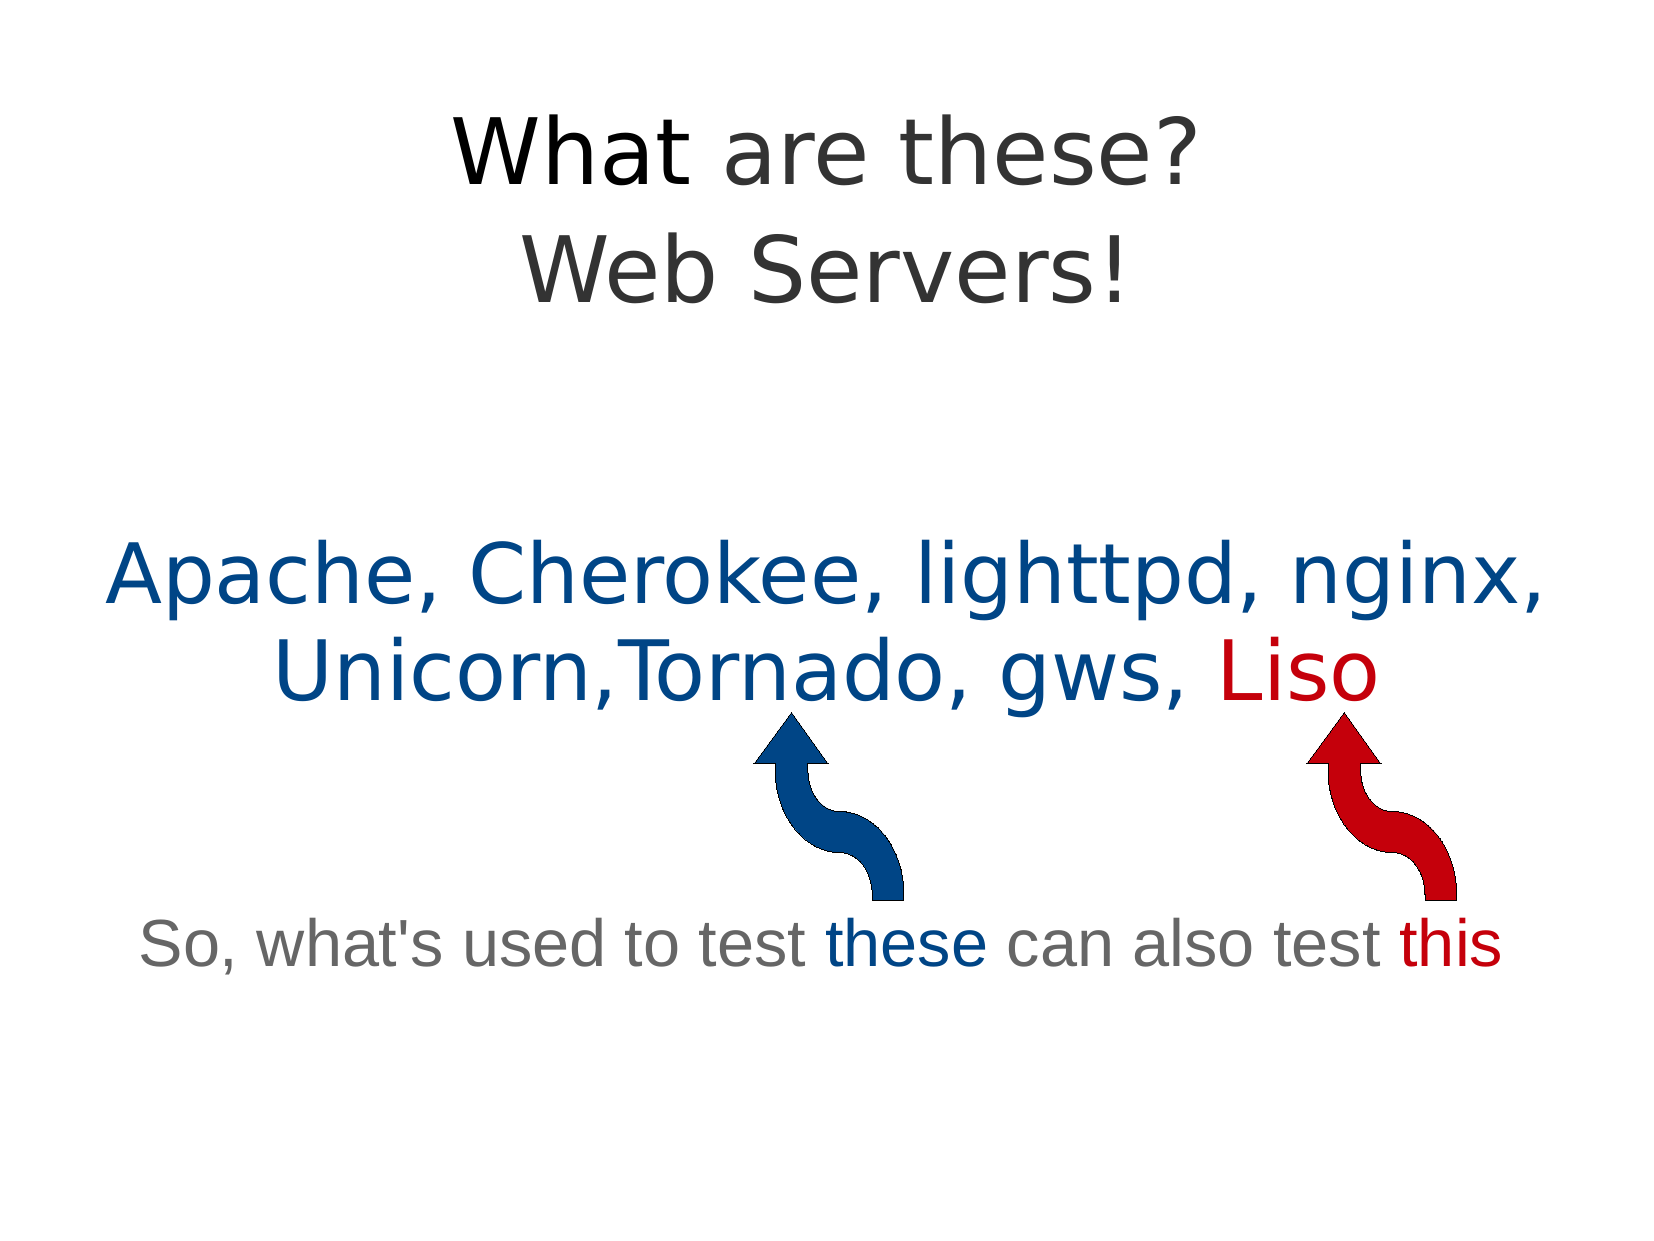

# What are these?
Web Servers!
Apache, Cherokee, lighttpd, nginx, Unicorn,Tornado, gws, Liso
So, what's used to test these can also test this